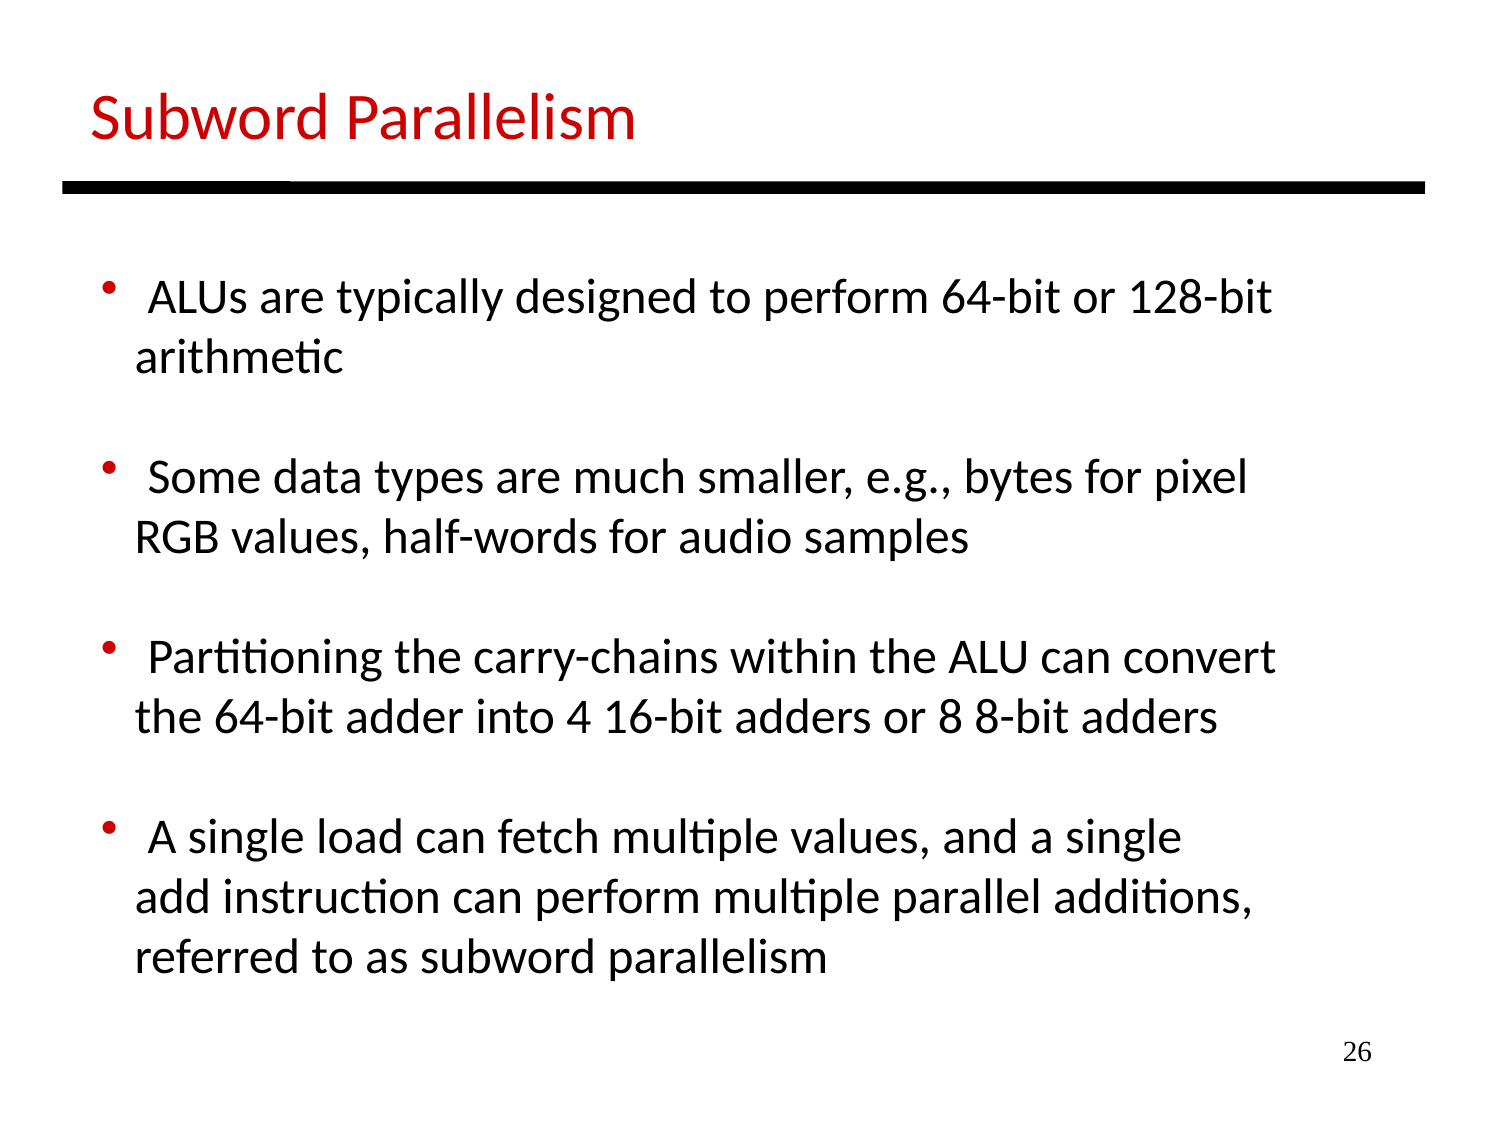

Subword Parallelism
 ALUs are typically designed to perform 64-bit or 128-bit
 arithmetic
 Some data types are much smaller, e.g., bytes for pixel
 RGB values, half-words for audio samples
 Partitioning the carry-chains within the ALU can convert
 the 64-bit adder into 4 16-bit adders or 8 8-bit adders
 A single load can fetch multiple values, and a single
 add instruction can perform multiple parallel additions,
 referred to as subword parallelism